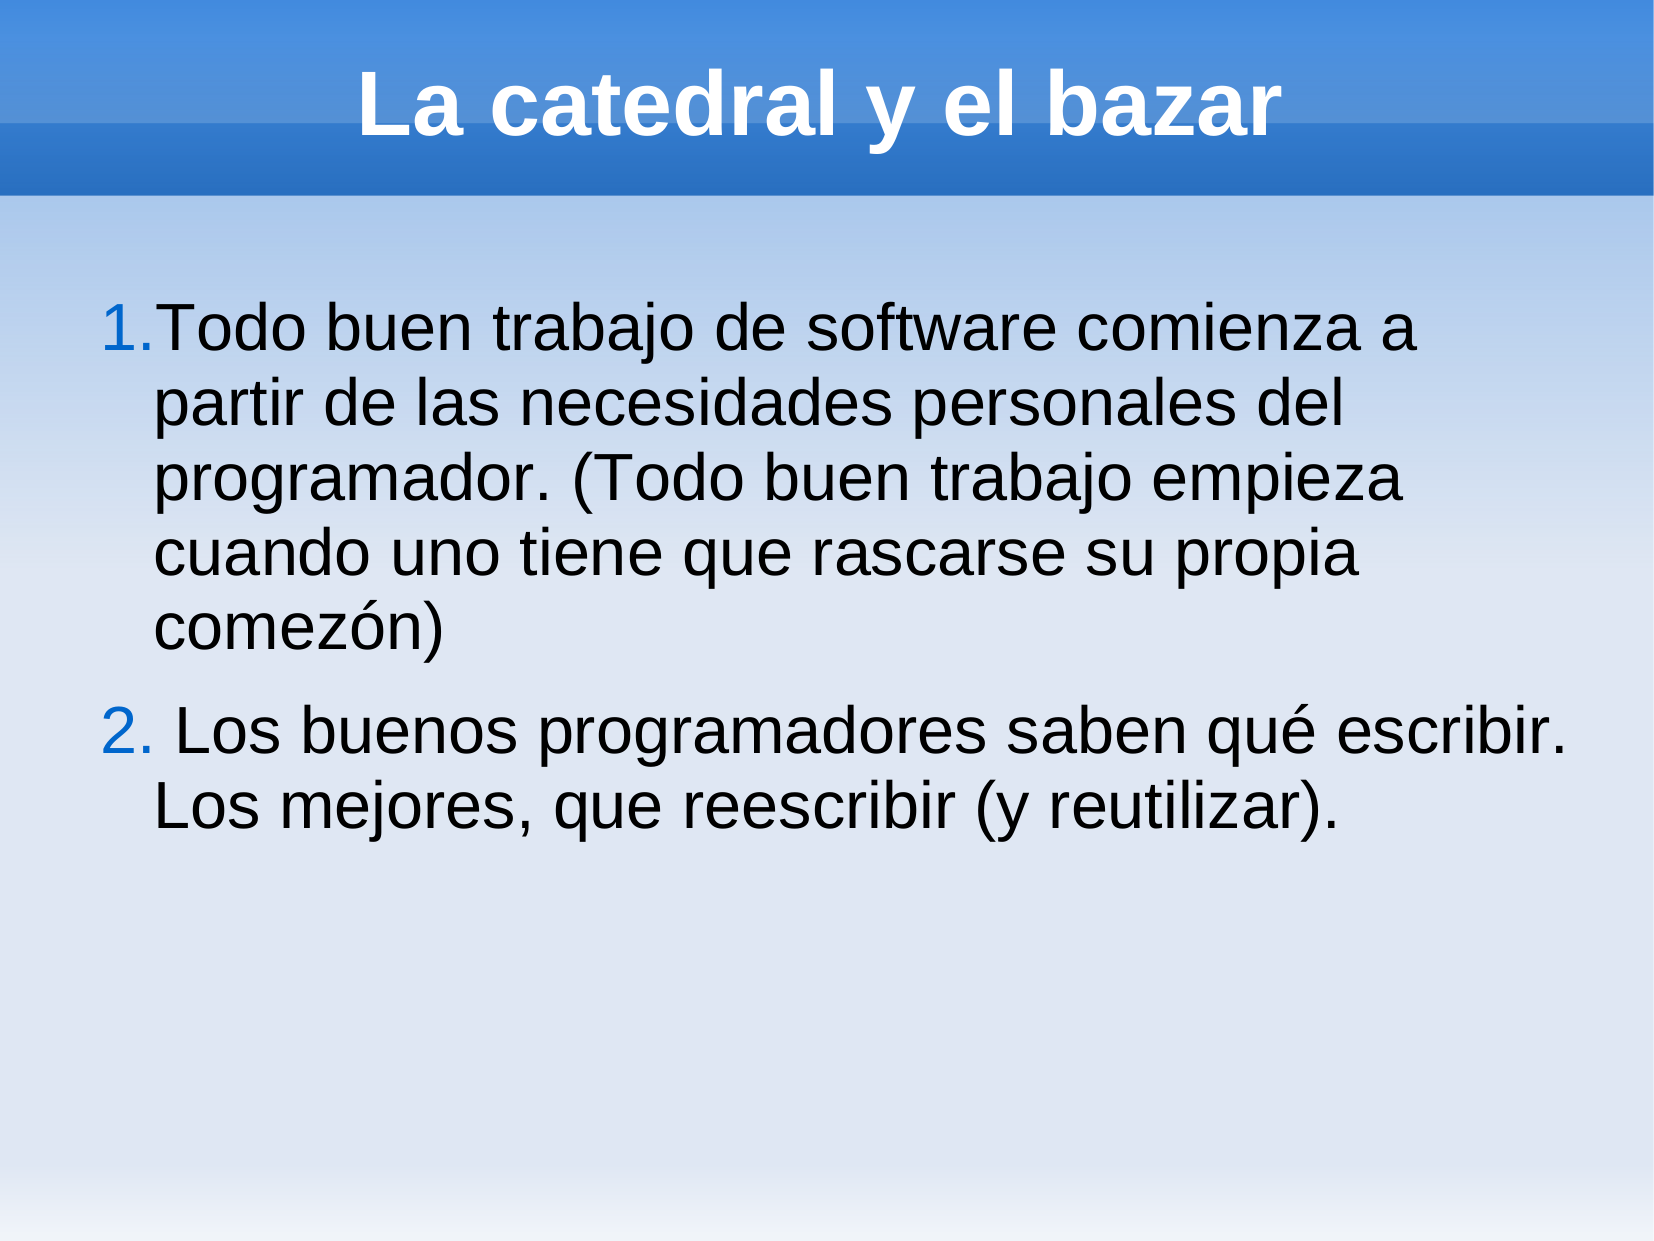

# La catedral y el bazar
Todo buen trabajo de software comienza a partir de las necesidades personales del programador. (Todo buen trabajo empieza cuando uno tiene que rascarse su propia comezón)
 Los buenos programadores saben qué escribir. Los mejores, que reescribir (y reutilizar).